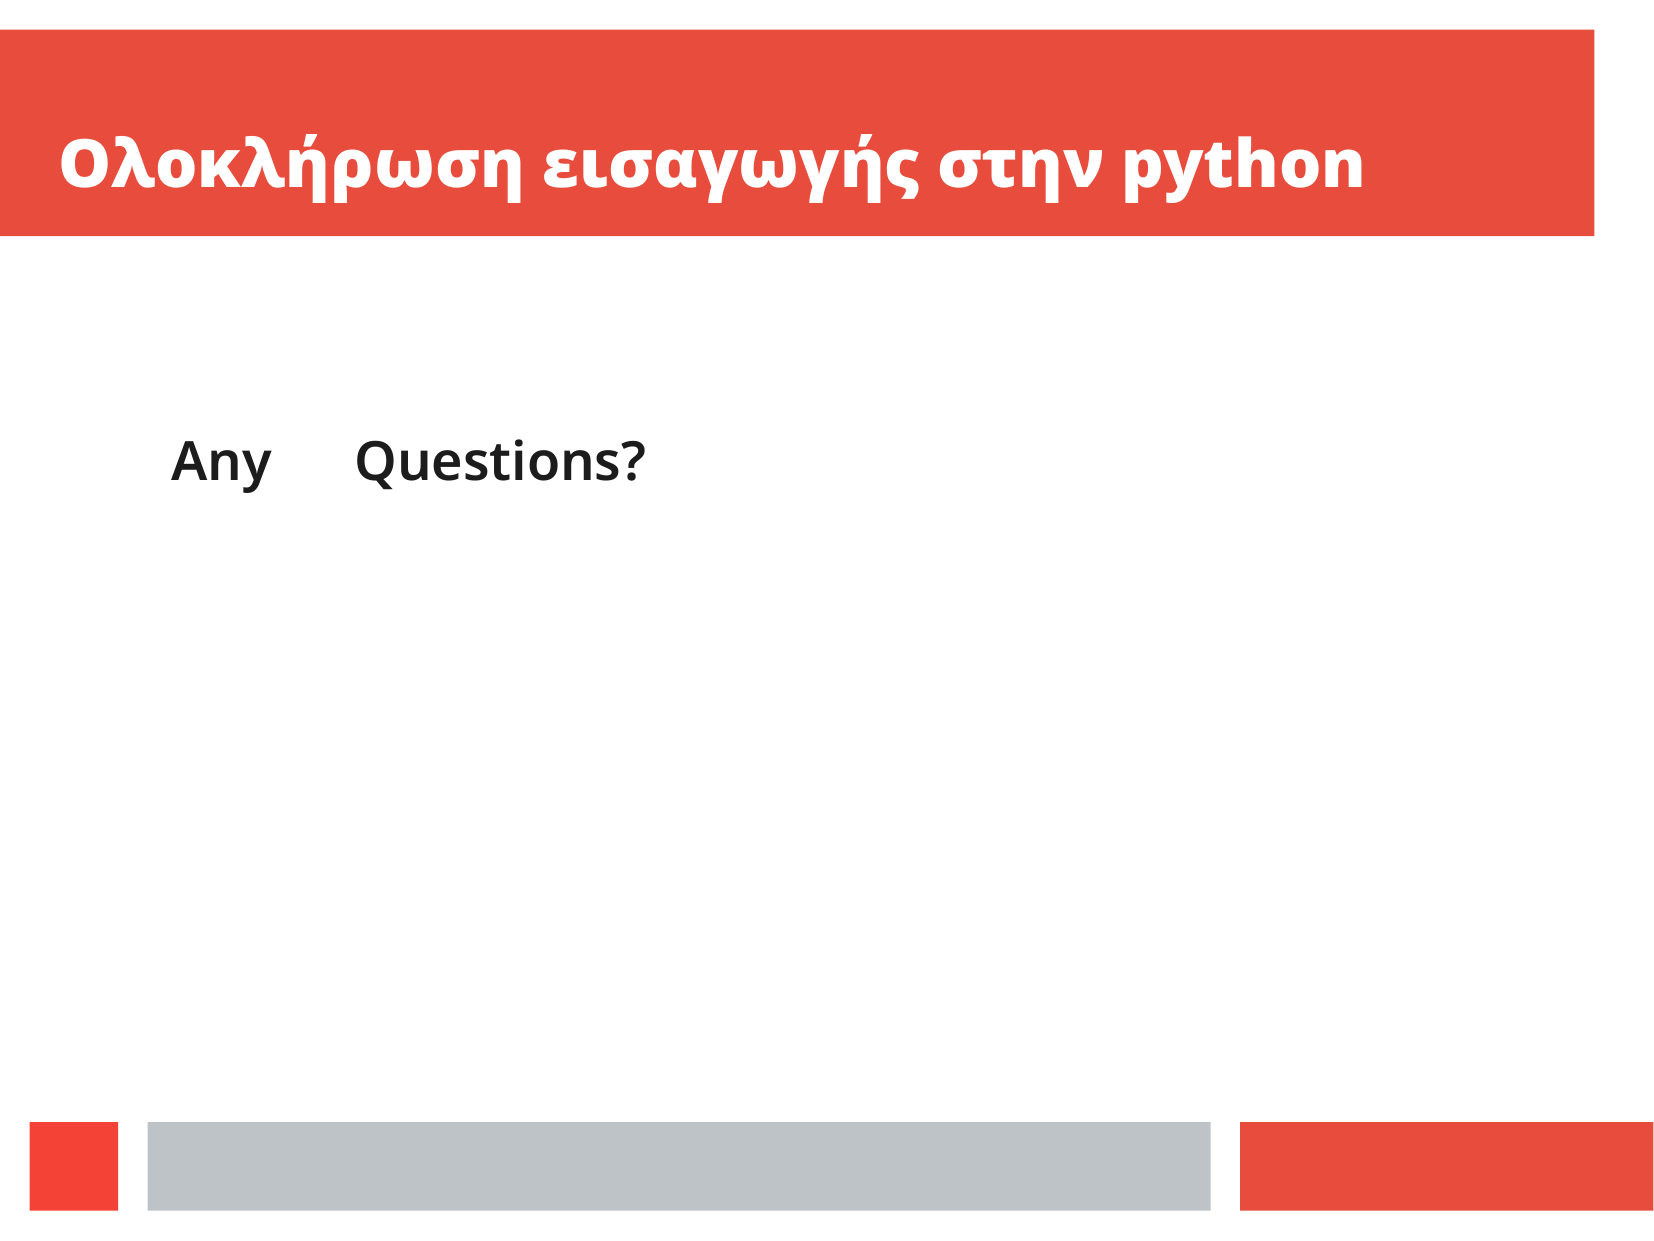

# Ολοκλήρωση εισαγωγής στην python
 Any 	Questions?